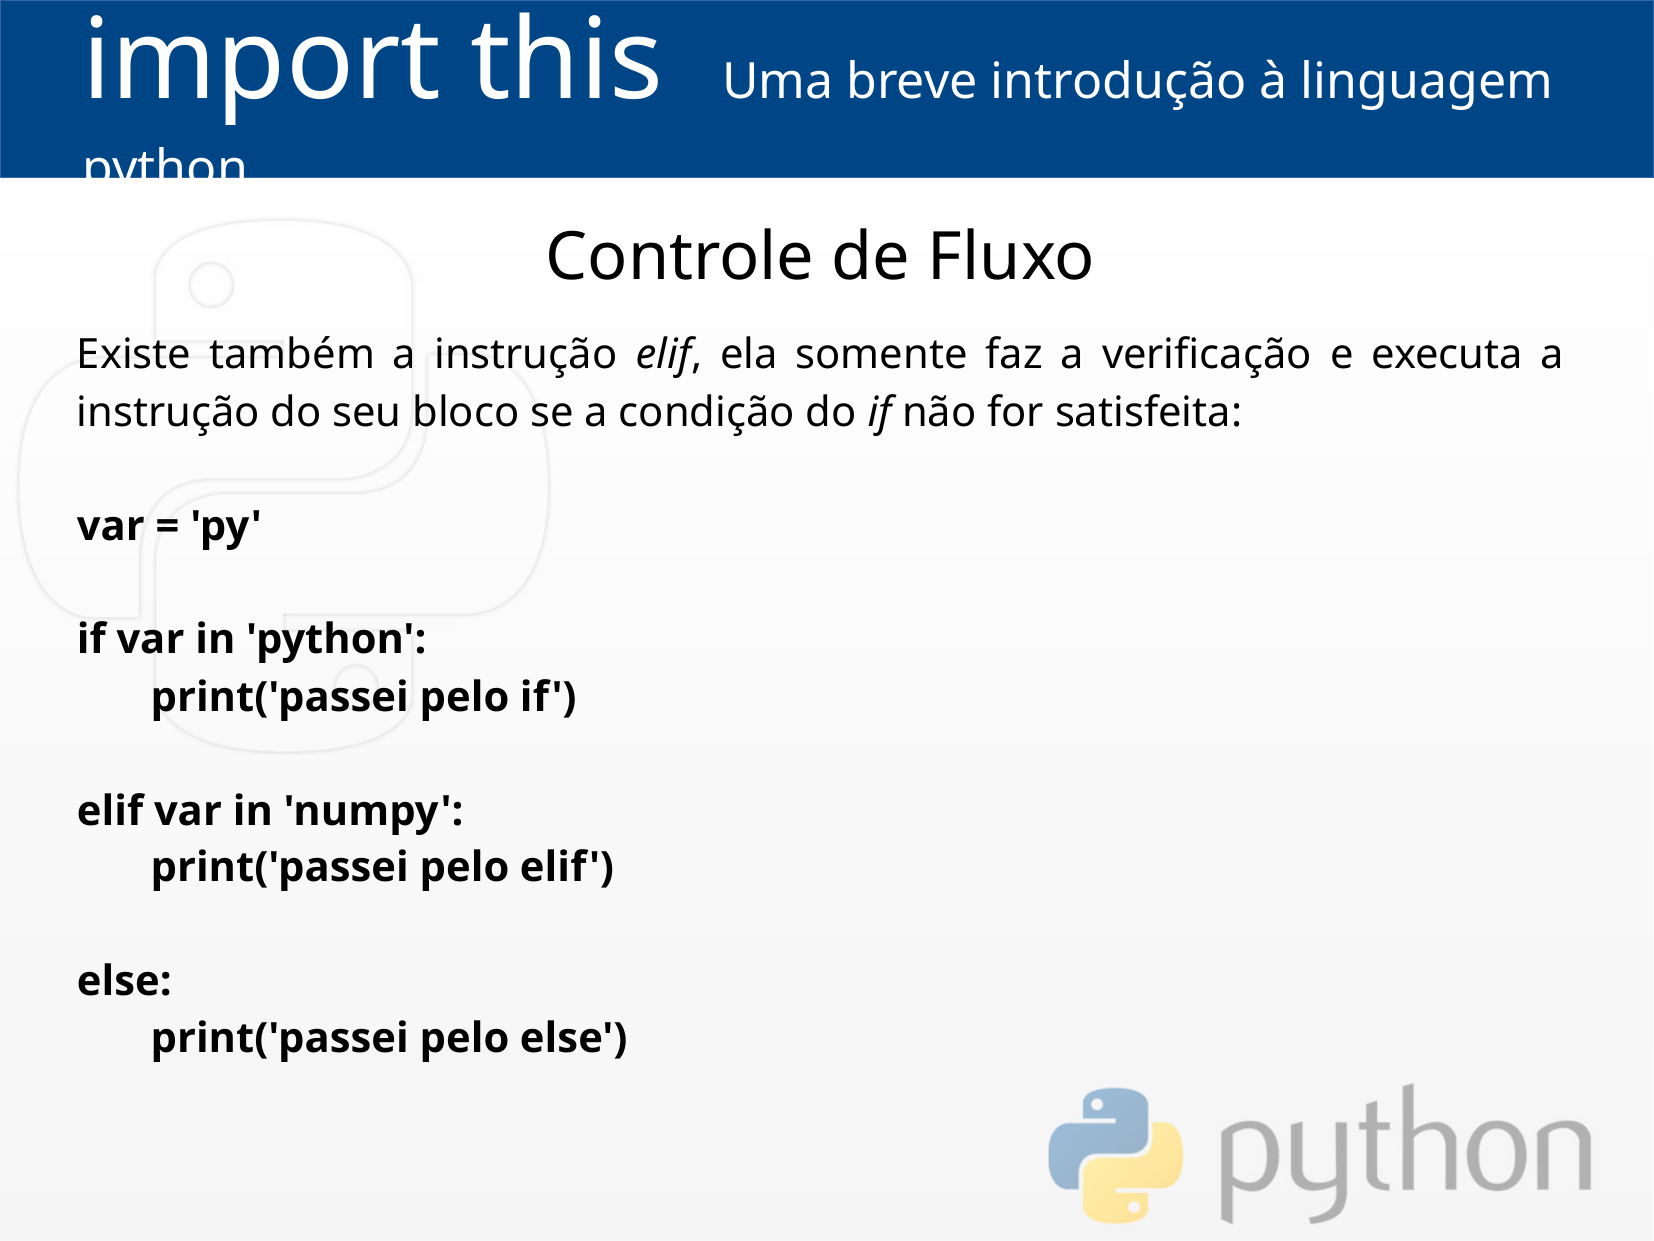

import this Uma breve introdução à linguagem python
Controle de Fluxo
# Existe também a instrução elif, ela somente faz a verificação e executa a instrução do seu bloco se a condição do if não for satisfeita:
var = 'py'
if var in 'python':
	print('passei pelo if')
elif var in 'numpy':
	print('passei pelo elif')
else:
	print('passei pelo else')